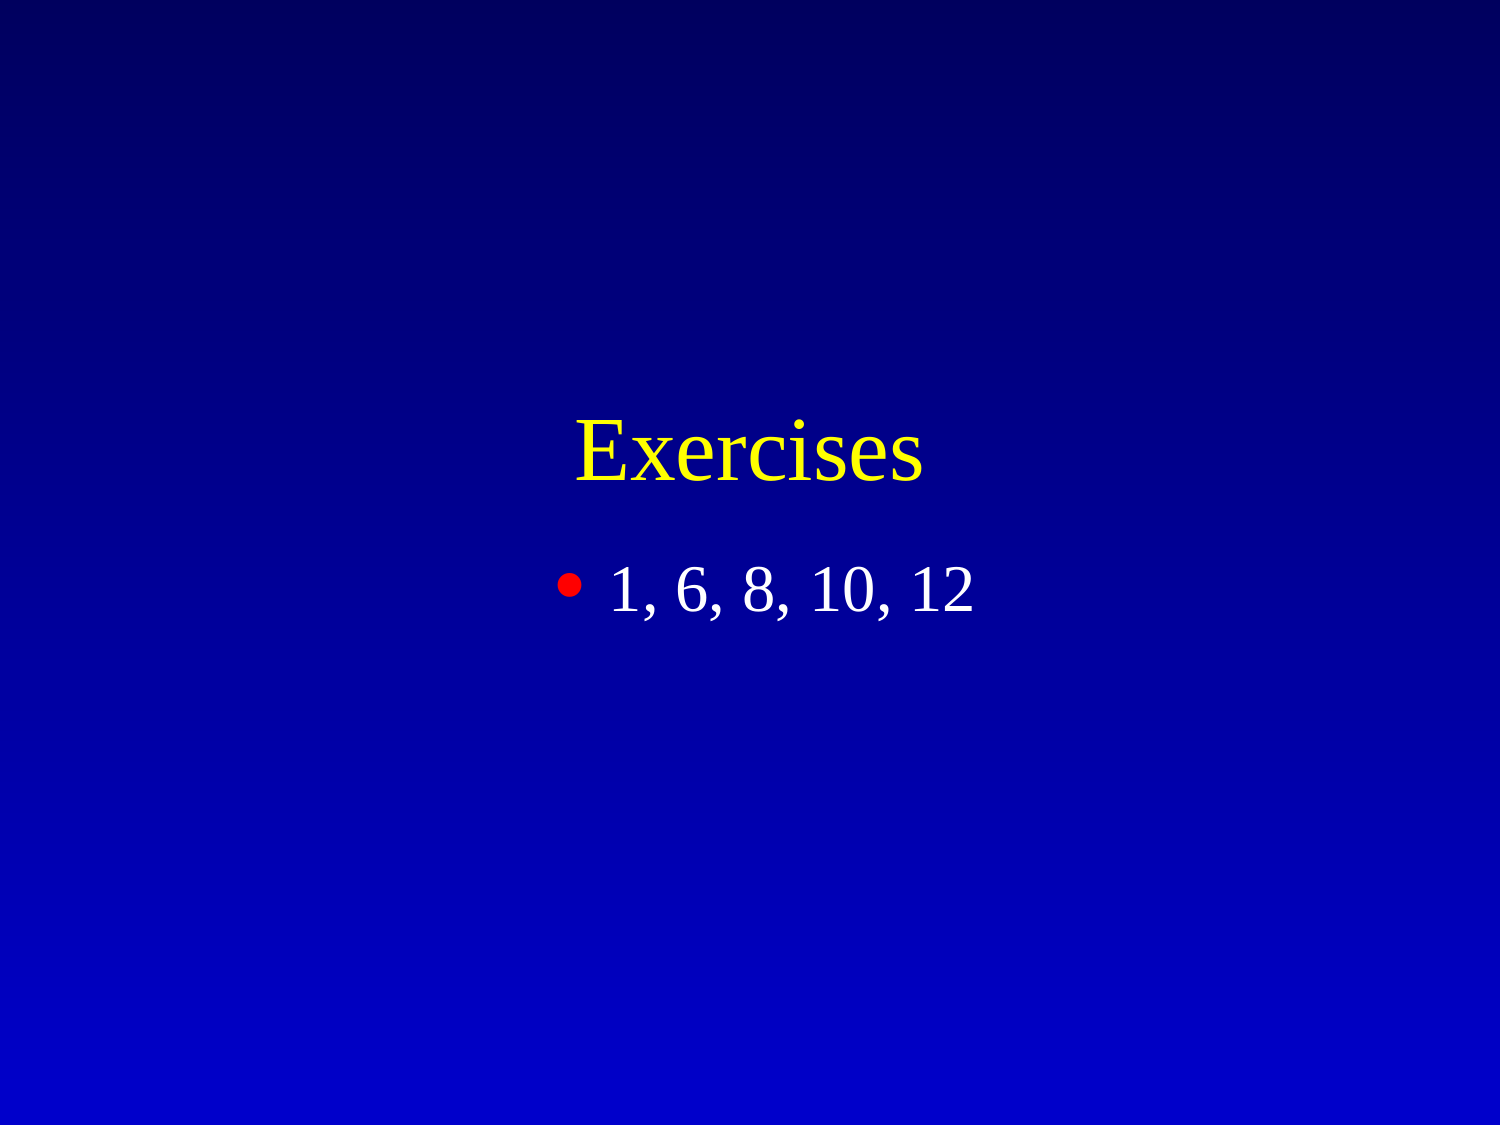

# Exercises
1, 6, 8, 10, 12